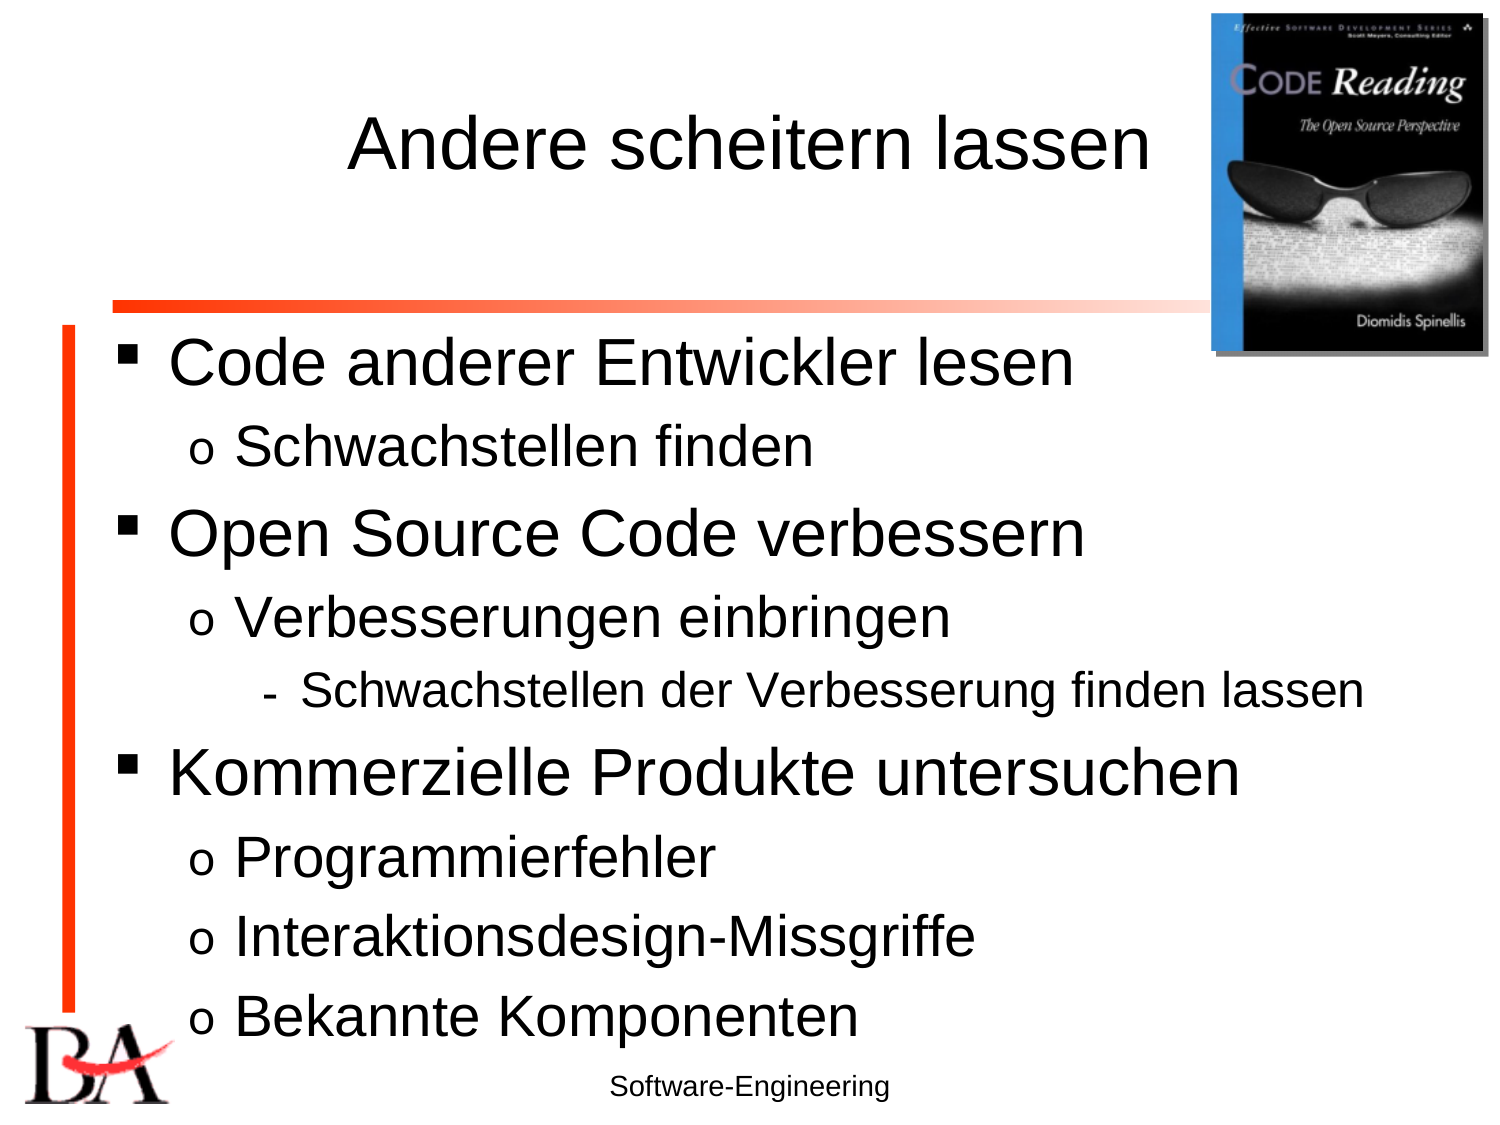

# Andere scheitern lassen
Code anderer Entwickler lesen
Schwachstellen finden
Open Source Code verbessern
Verbesserungen einbringen
Schwachstellen der Verbesserung finden lassen
Kommerzielle Produkte untersuchen
Programmierfehler
Interaktionsdesign-Missgriffe
Bekannte Komponenten